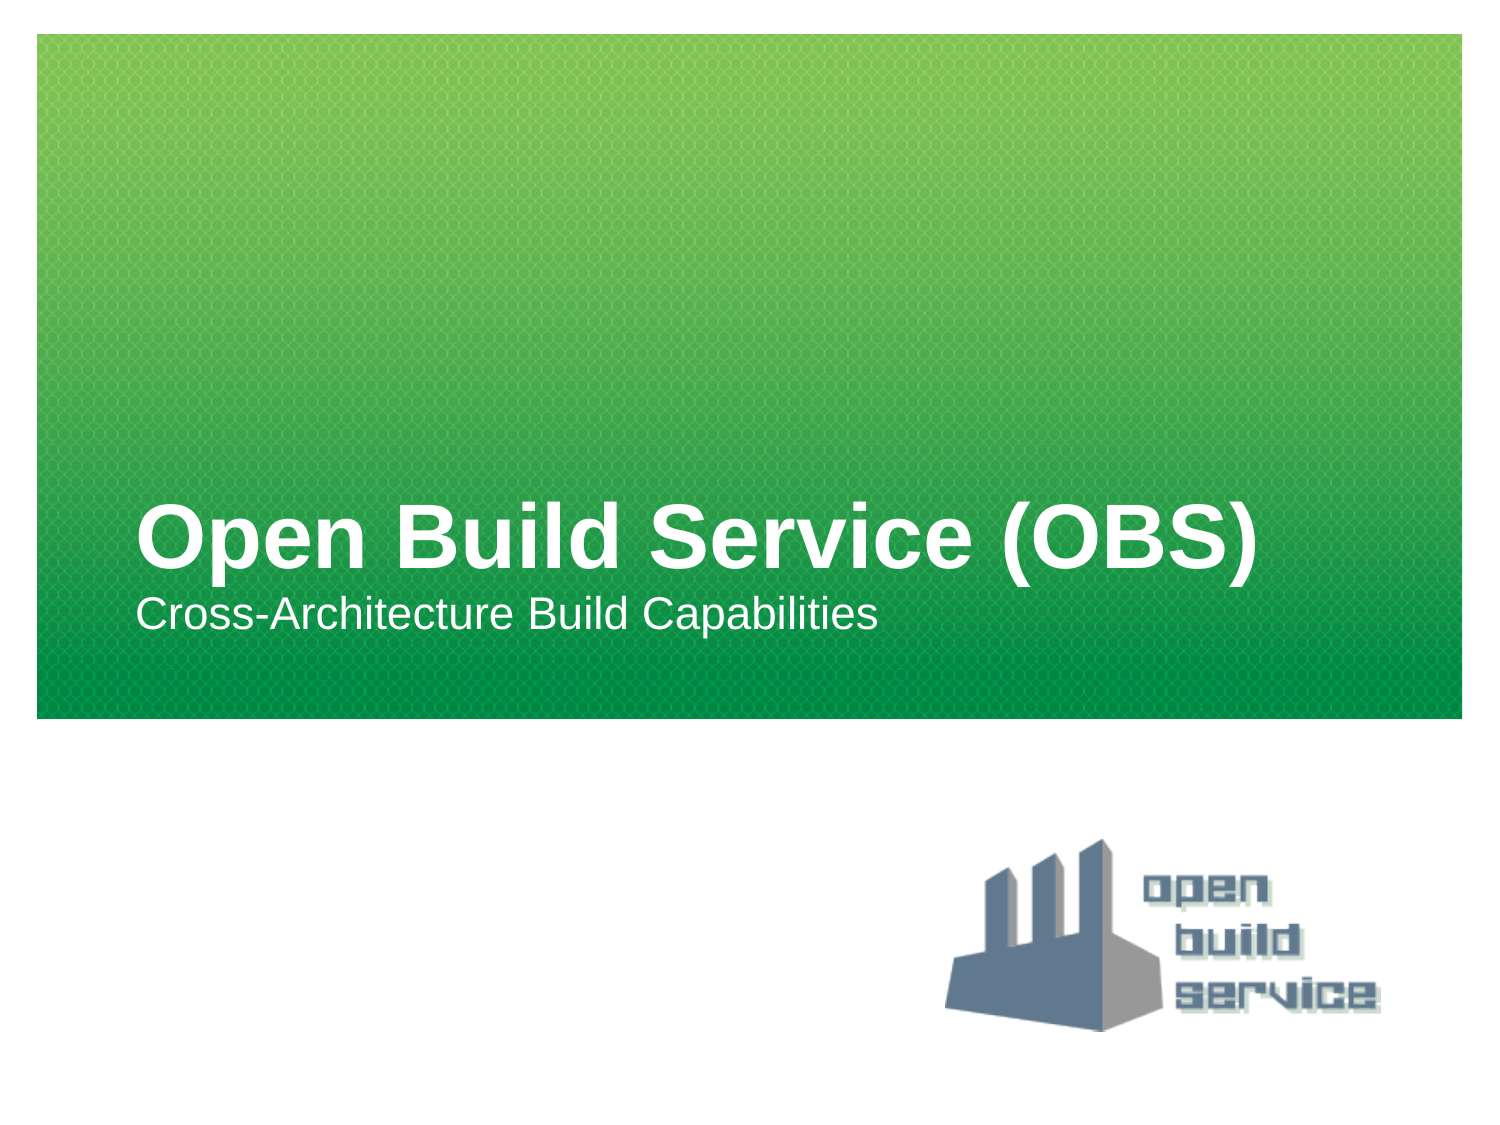

# Open Build Service (OBS) Cross-Architecture Build Capabilities